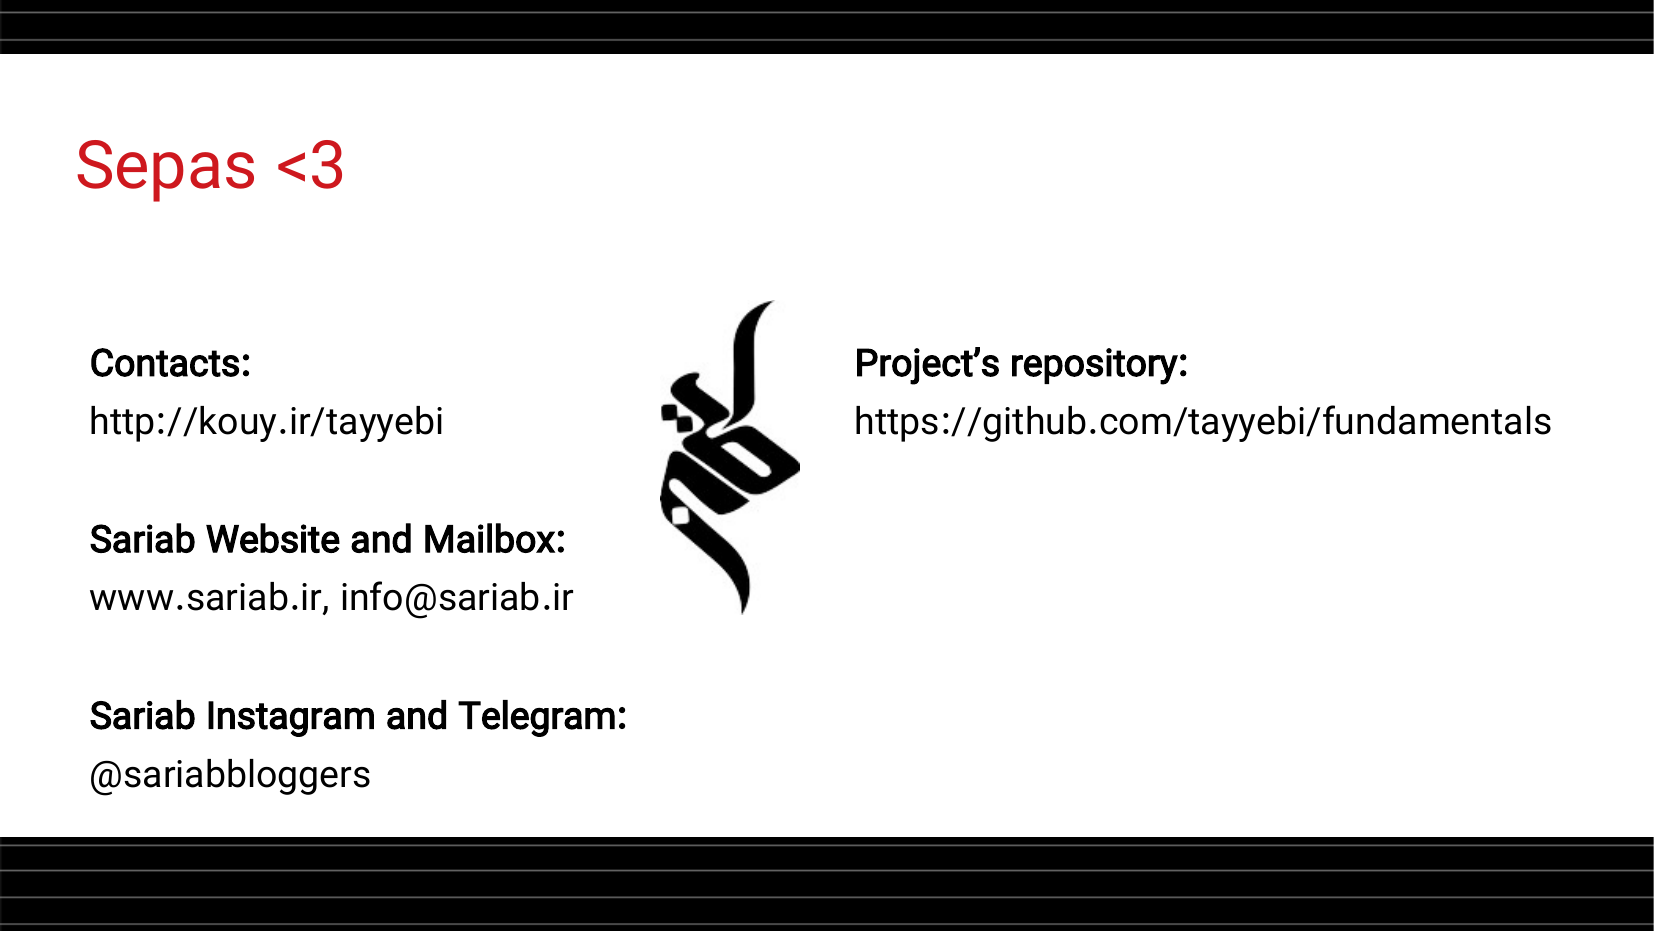

# Sepas <3
Contacts:
http://kouy.ir/tayyebi
Sariab Website and Mailbox:
www.sariab.ir, info@sariab.ir
Sariab Instagram and Telegram:
@sariabbloggers
Project’s repository:
https://github.com/tayyebi/fundamentals